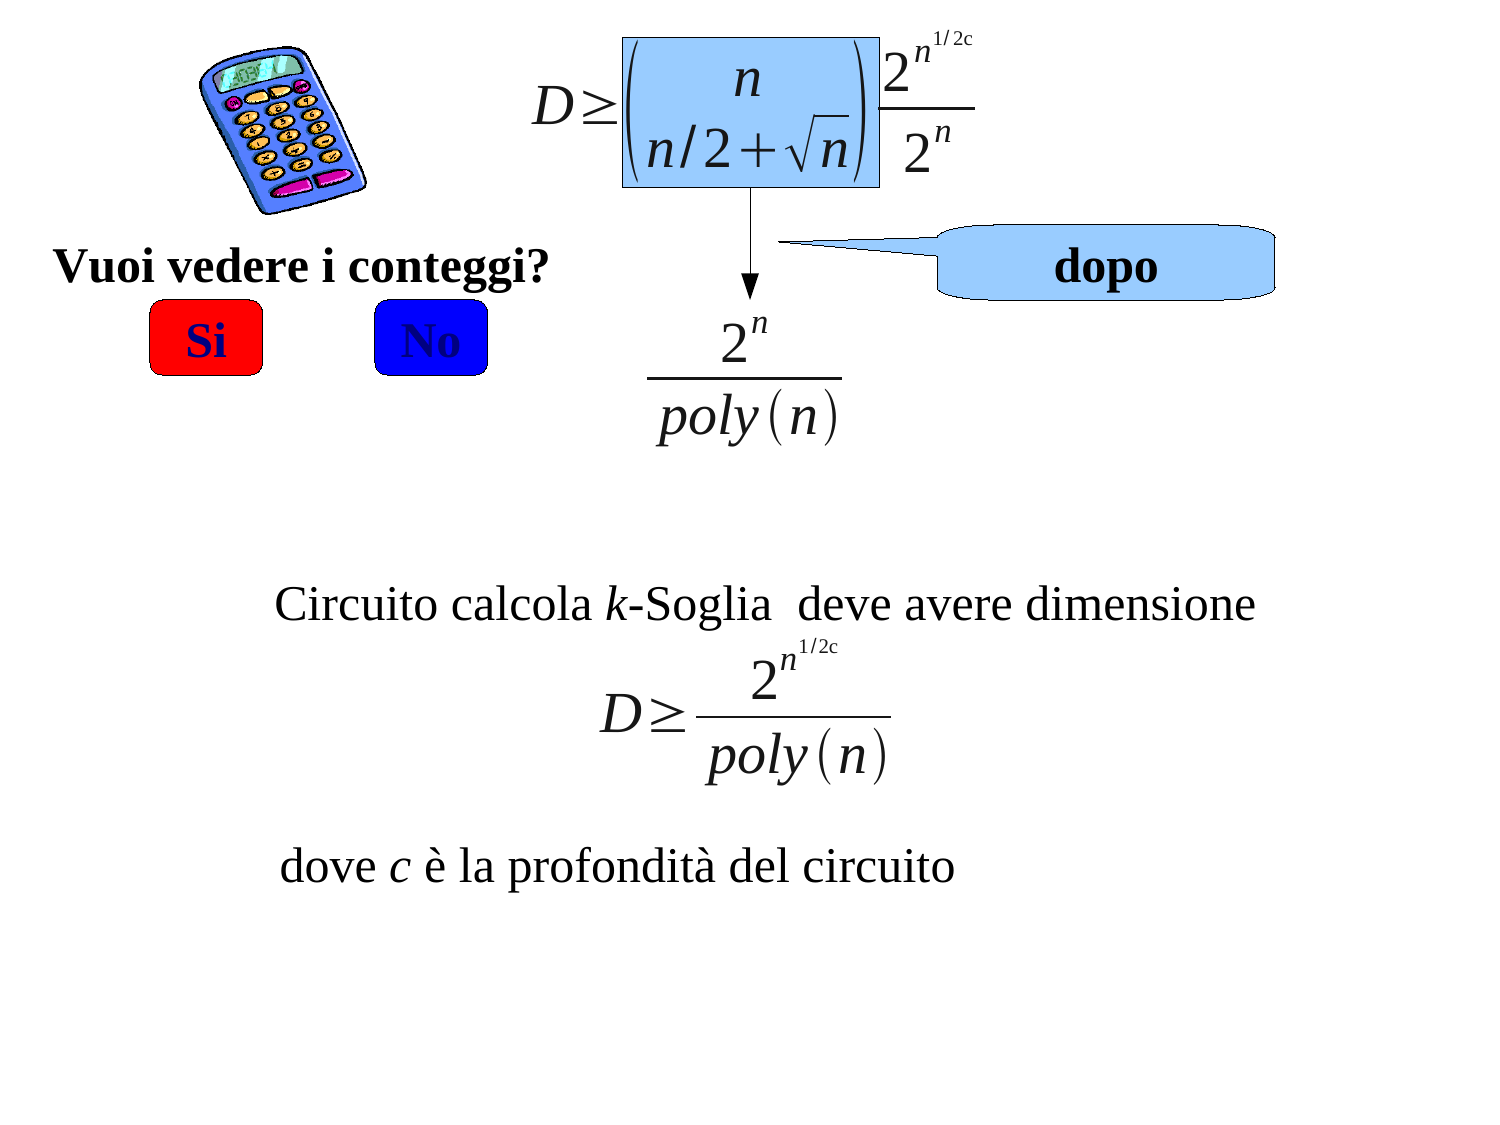

Vuoi vedere i conteggi?
Si
No
dopo
Circuito calcola k-Soglia deve avere dimensione
dove c è la profondità del circuito